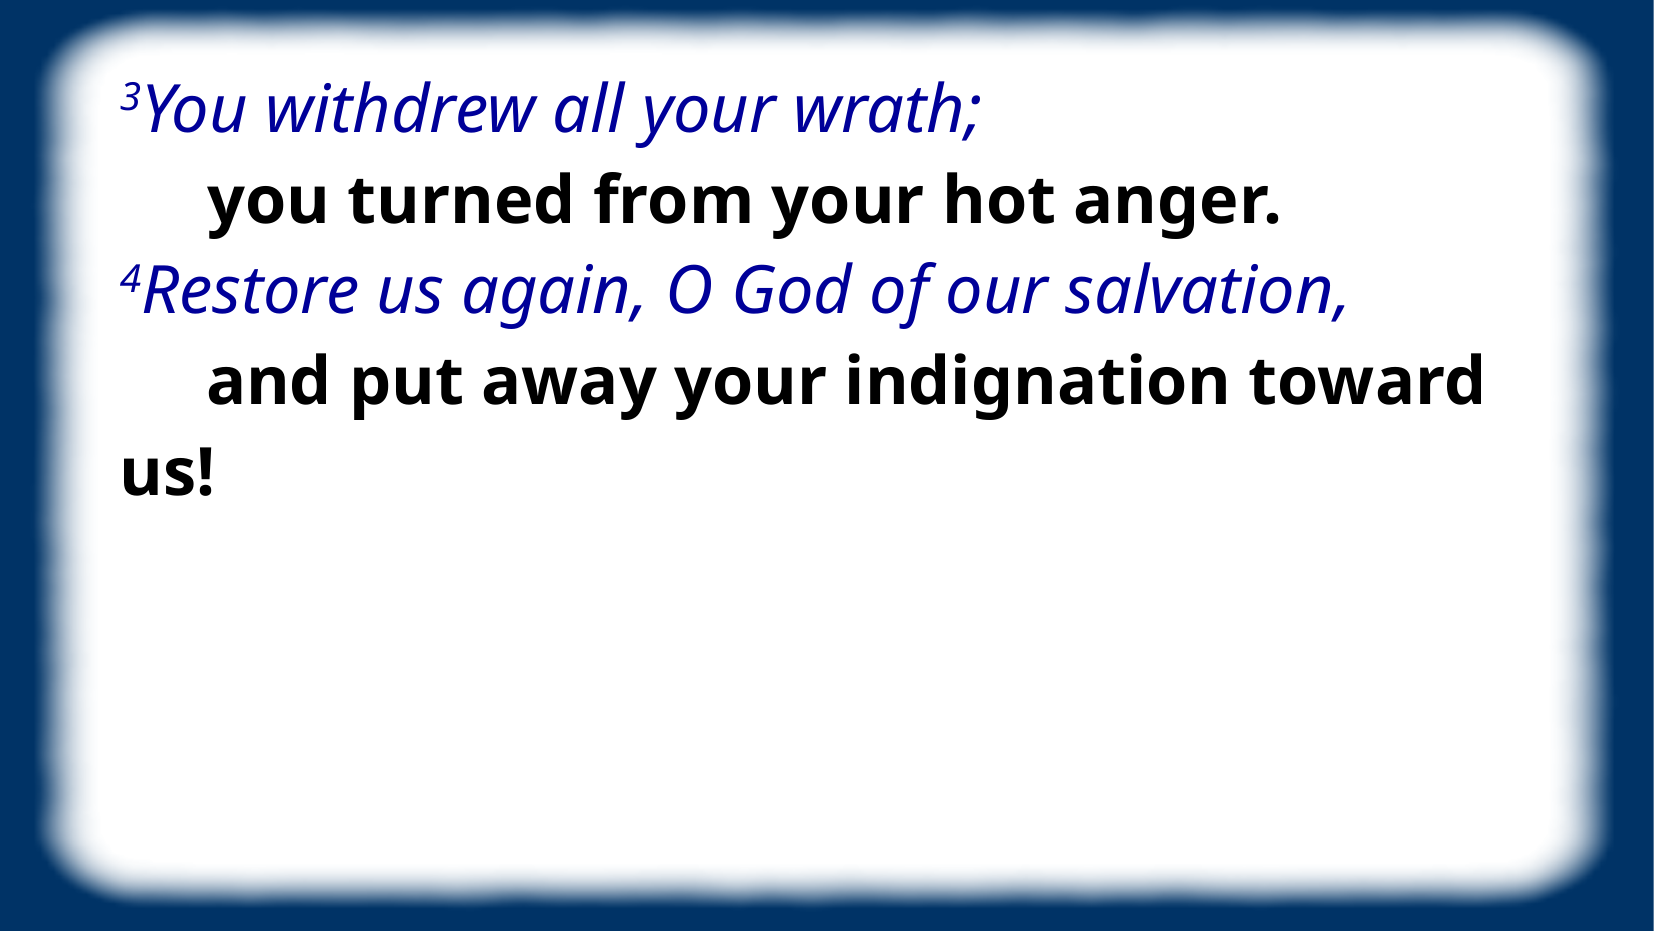

3You withdrew all your wrath;
 you turned from your hot anger.
4Restore us again, O God of our salvation,
 and put away your indignation toward us!